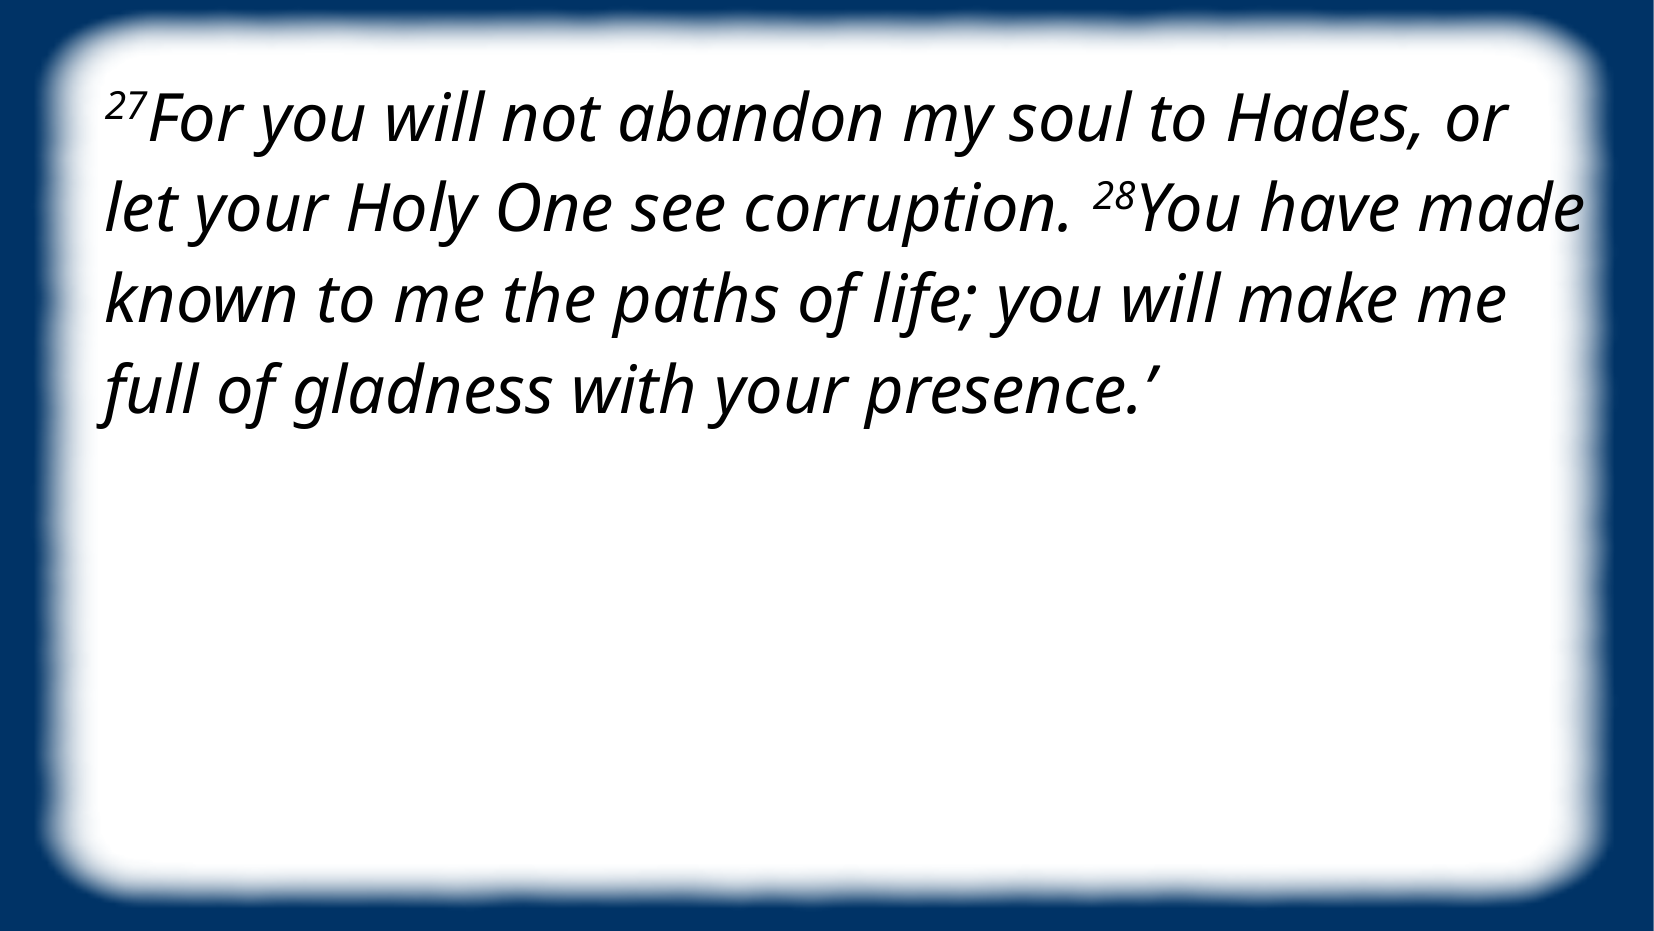

27
27For you will not abandon my soul to Hades, or let your Holy One see corruption. 28You have made known to me the paths of life; you will make me full of gladness with your presence.’